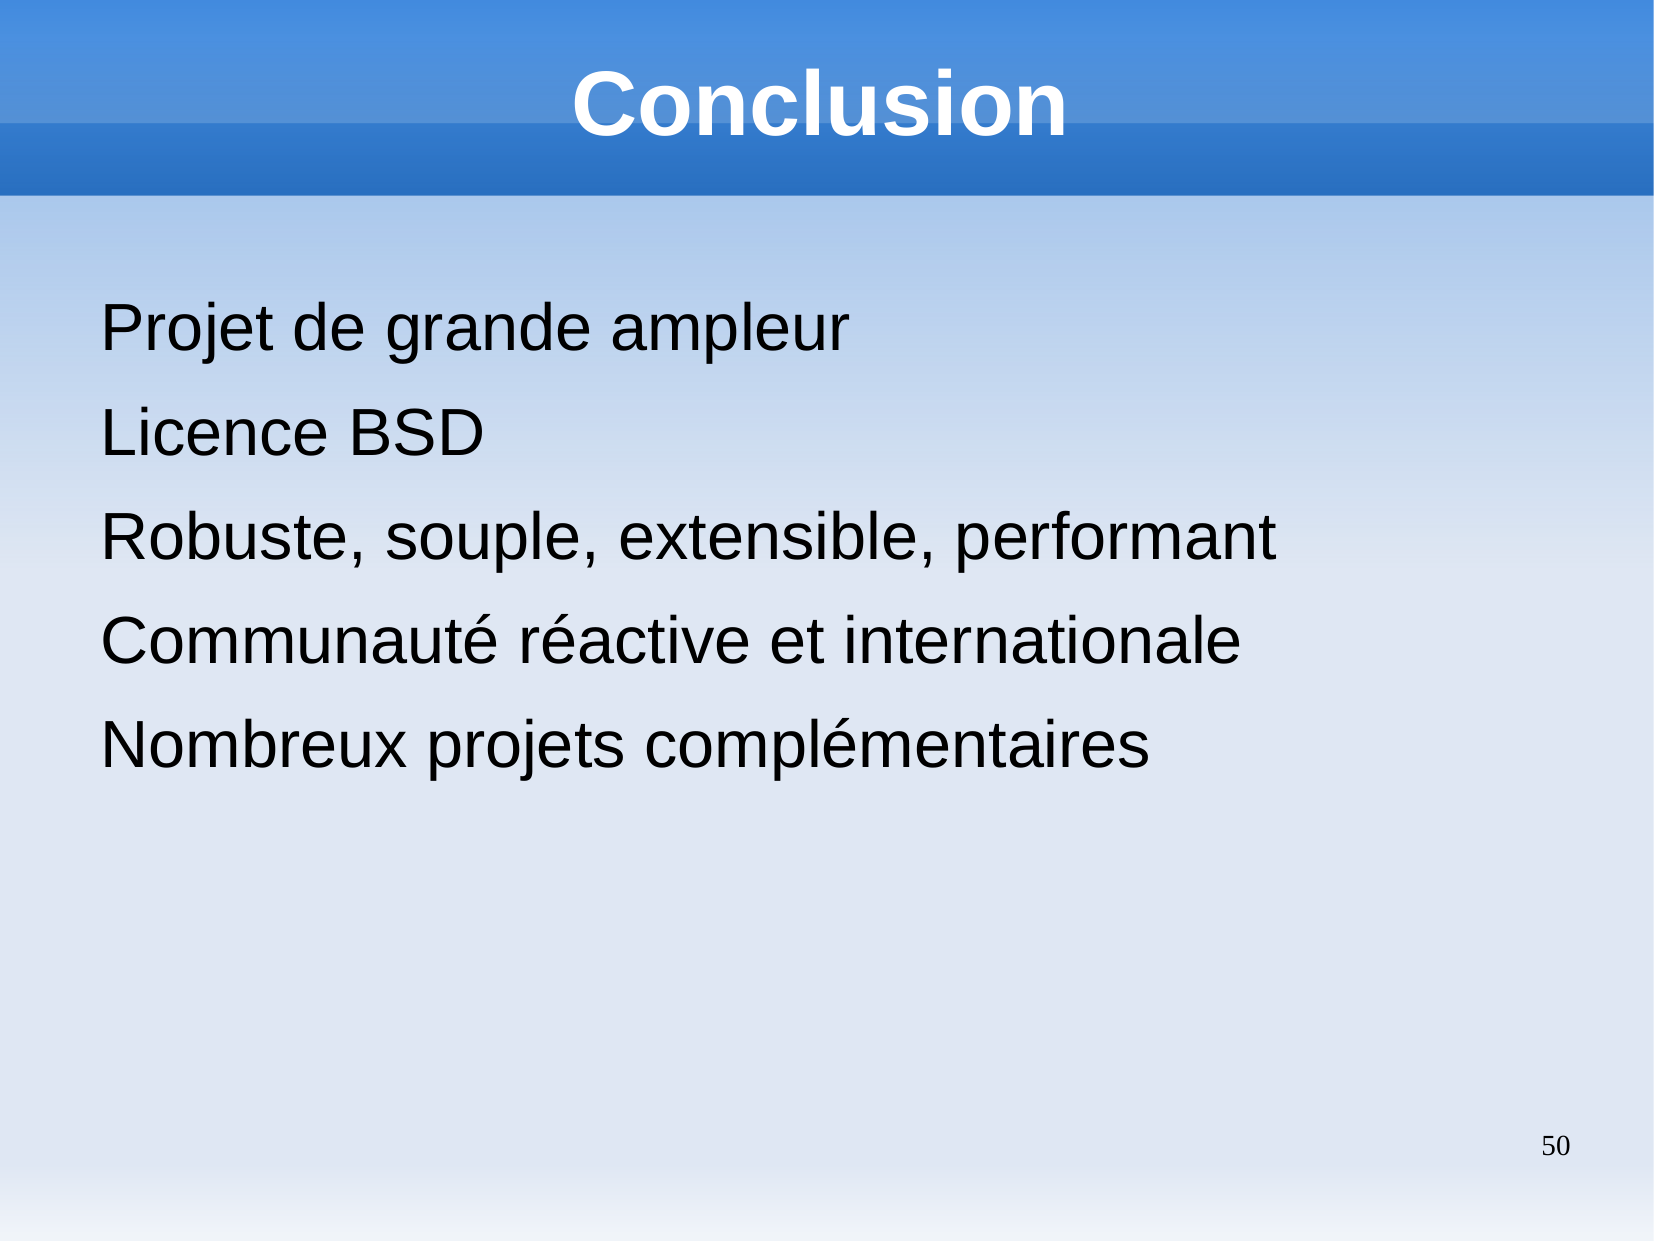

# Conclusion
Projet de grande ampleur
Licence BSD
Robuste, souple, extensible, performant
Communauté réactive et internationale
Nombreux projets complémentaires
50